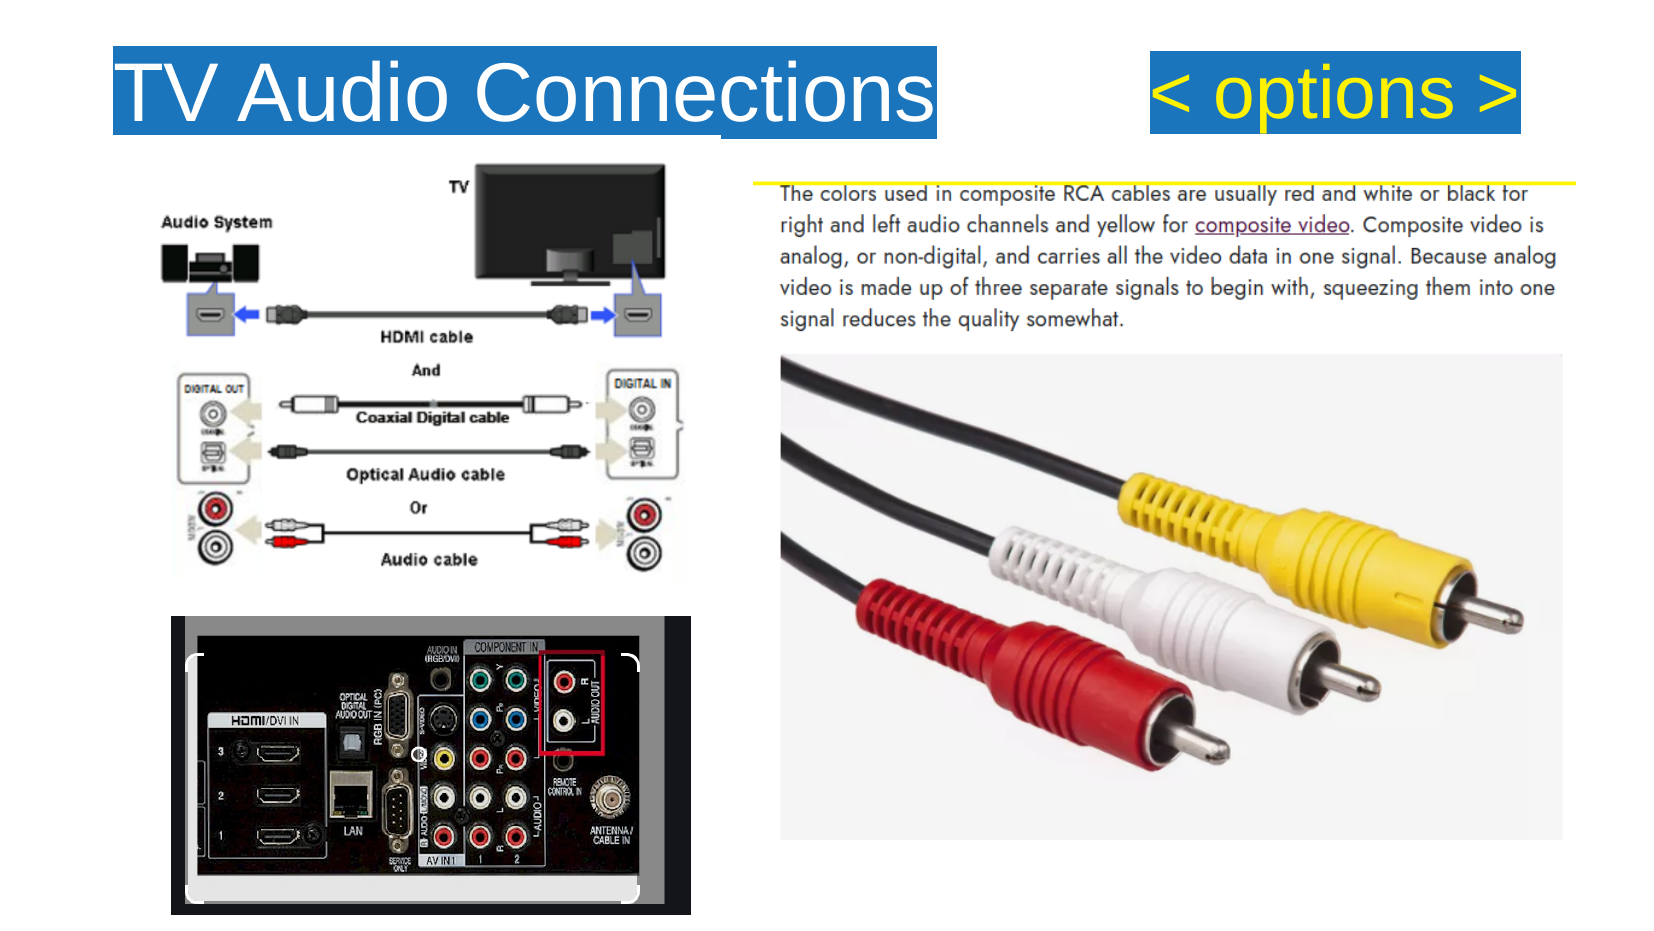

< options >
# TV Audio Connections